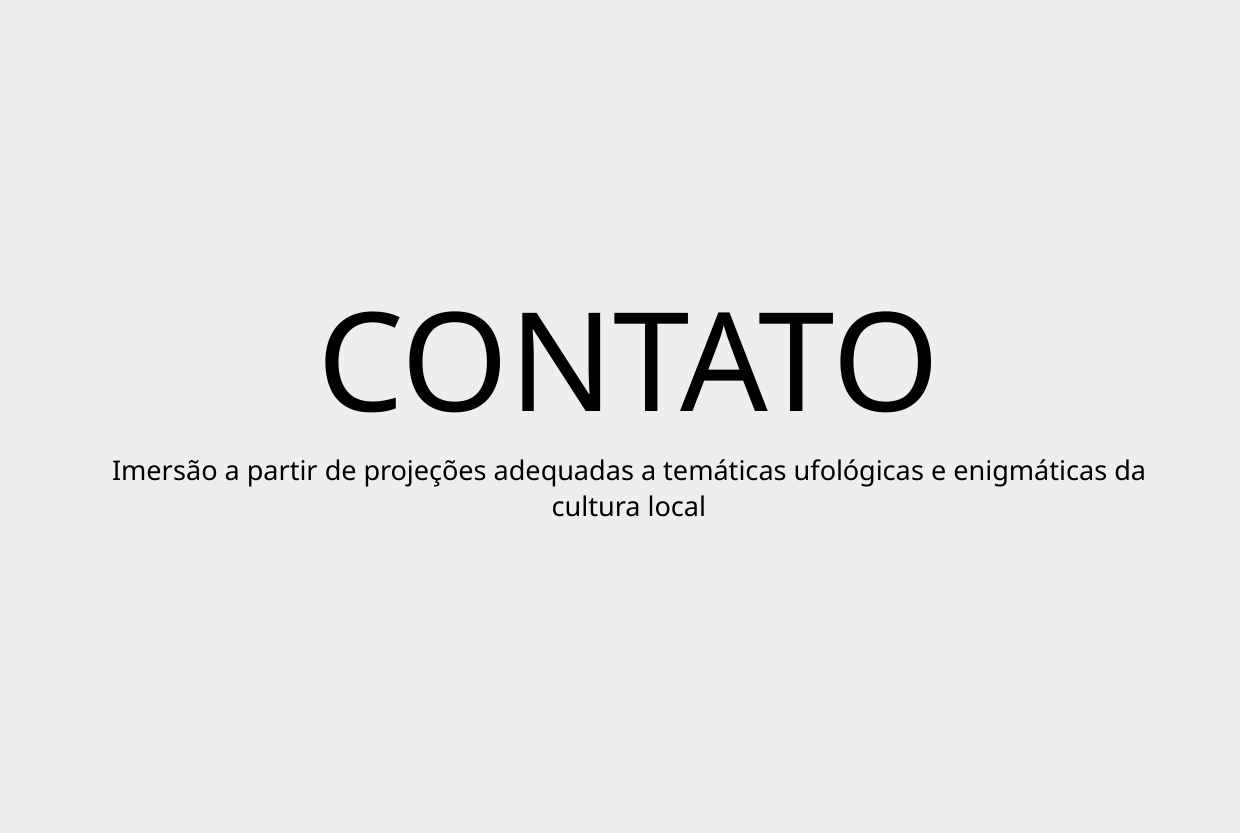

# CONTATO Imersão a partir de projeções adequadas a temáticas ufológicas e enigmáticas da cultura local